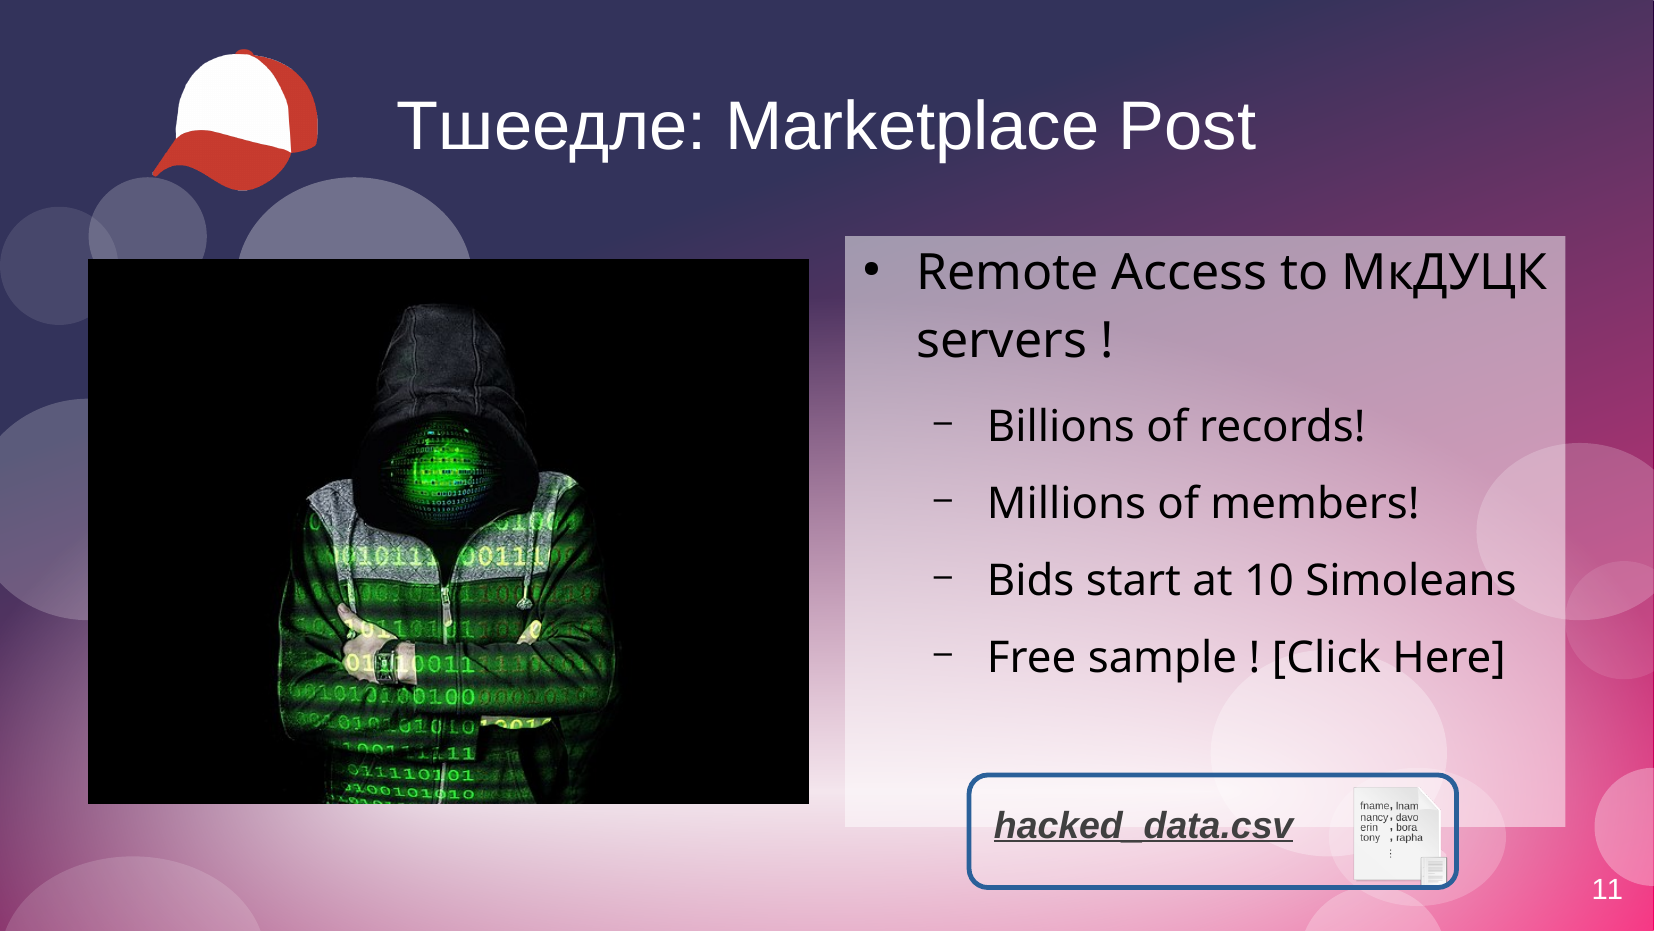

Тшеедле: Marketplace Post
# Remote Access to МкДУЦК servers !
Billions of records!
Millions of members!
Bids start at 10 Simoleans
Free sample ! [Click Here]
hacked_data.csv